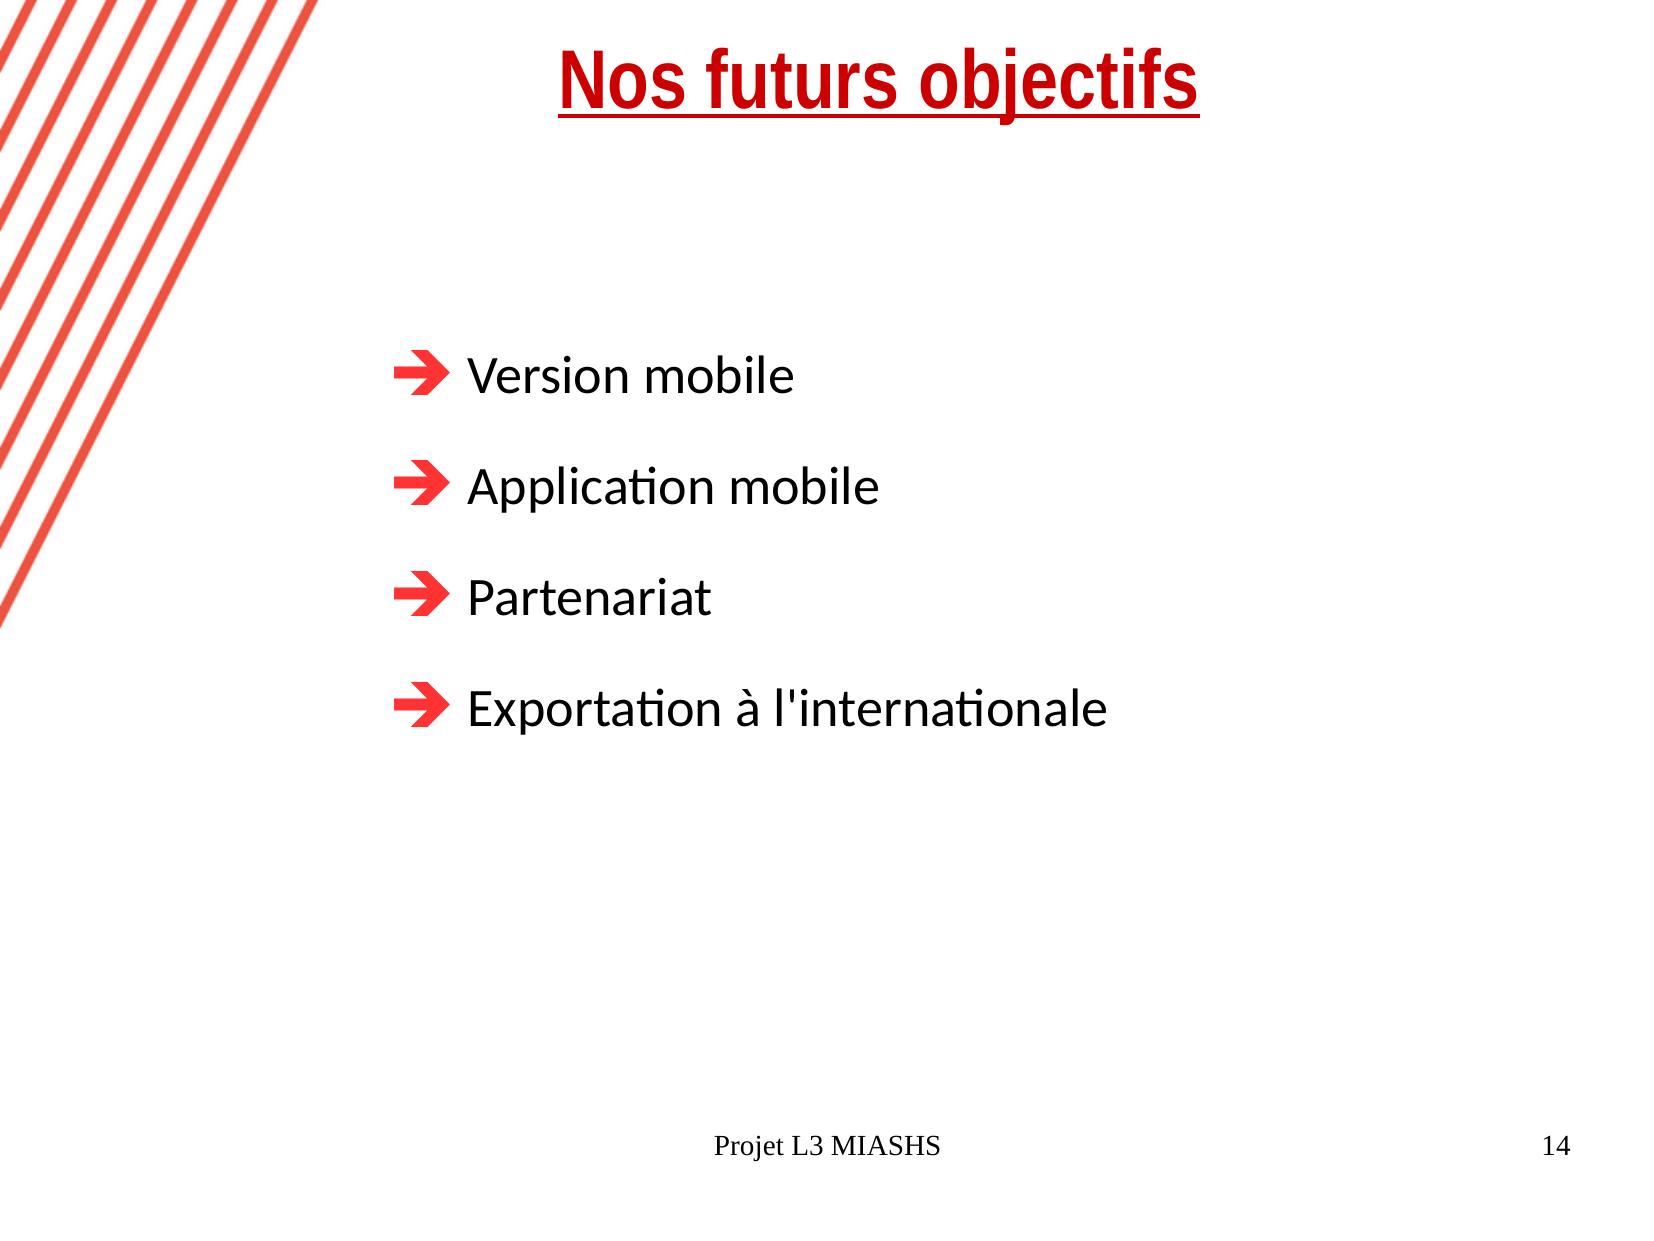

Nos futurs objectifs
 Version mobile
 Application mobile
 Partenariat
 Exportation à l'internationale
Projet L3 MIASHS
14